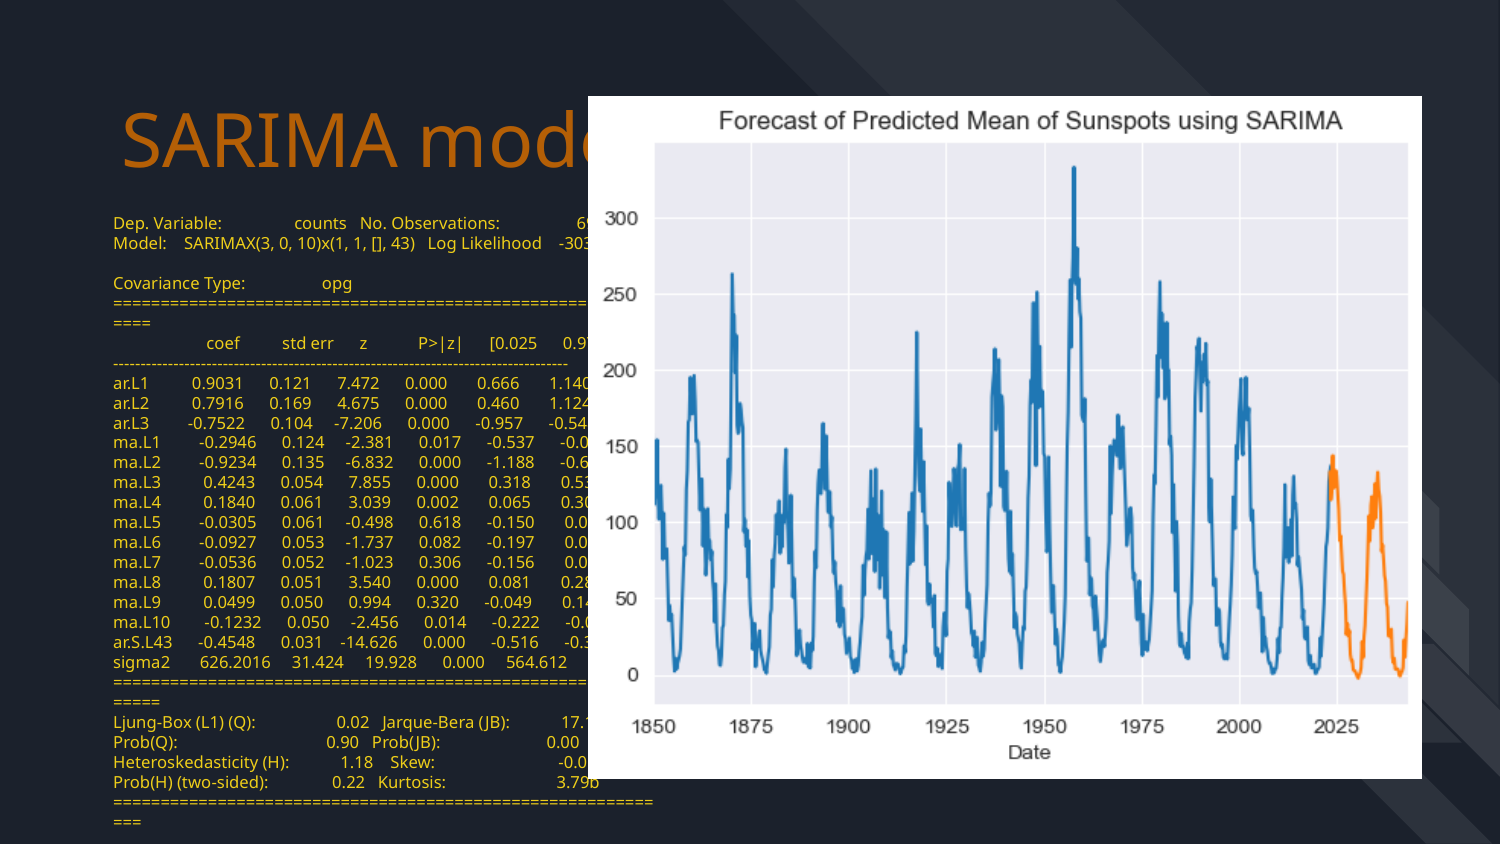

# SARIMA model
Dep. Variable: counts No. Observations: 695
Model: SARIMAX(3, 0, 10)x(1, 1, [], 43) Log Likelihood -3031.596
Covariance Type: opg
=============================================================
 coef std err z P>|z| [0.025 0.975]
-----------------------------------------------------------------------------------
ar.L1 0.9031 0.121 7.472 0.000 0.666 1.140
ar.L2 0.7916 0.169 4.675 0.000 0.460 1.124
ar.L3 -0.7522 0.104 -7.206 0.000 -0.957 -0.548
ma.L1 -0.2946 0.124 -2.381 0.017 -0.537 -0.052
ma.L2 -0.9234 0.135 -6.832 0.000 -1.188 -0.658
ma.L3 0.4243 0.054 7.855 0.000 0.318 0.530
ma.L4 0.1840 0.061 3.039 0.002 0.065 0.303
ma.L5 -0.0305 0.061 -0.498 0.618 -0.150 0.089
ma.L6 -0.0927 0.053 -1.737 0.082 -0.197 0.012
ma.L7 -0.0536 0.052 -1.023 0.306 -0.156 0.049
ma.L8 0.1807 0.051 3.540 0.000 0.081 0.281
ma.L9 0.0499 0.050 0.994 0.320 -0.049 0.148
ma.L10 -0.1232 0.050 -2.456 0.014 -0.222 -0.025
ar.S.L43 -0.4548 0.031 -14.626 0.000 -0.516 -0.394
sigma2 626.2016 31.424 19.928 0.000 564.612 687.791
==============================================================
Ljung-Box (L1) (Q): 0.02 Jarque-Bera (JB): 17.14
Prob(Q): 0.90 Prob(JB): 0.00
Heteroskedasticity (H): 1.18 Skew: -0.02
Prob(H) (two-sided): 0.22 Kurtosis: 3.79b
============================================================